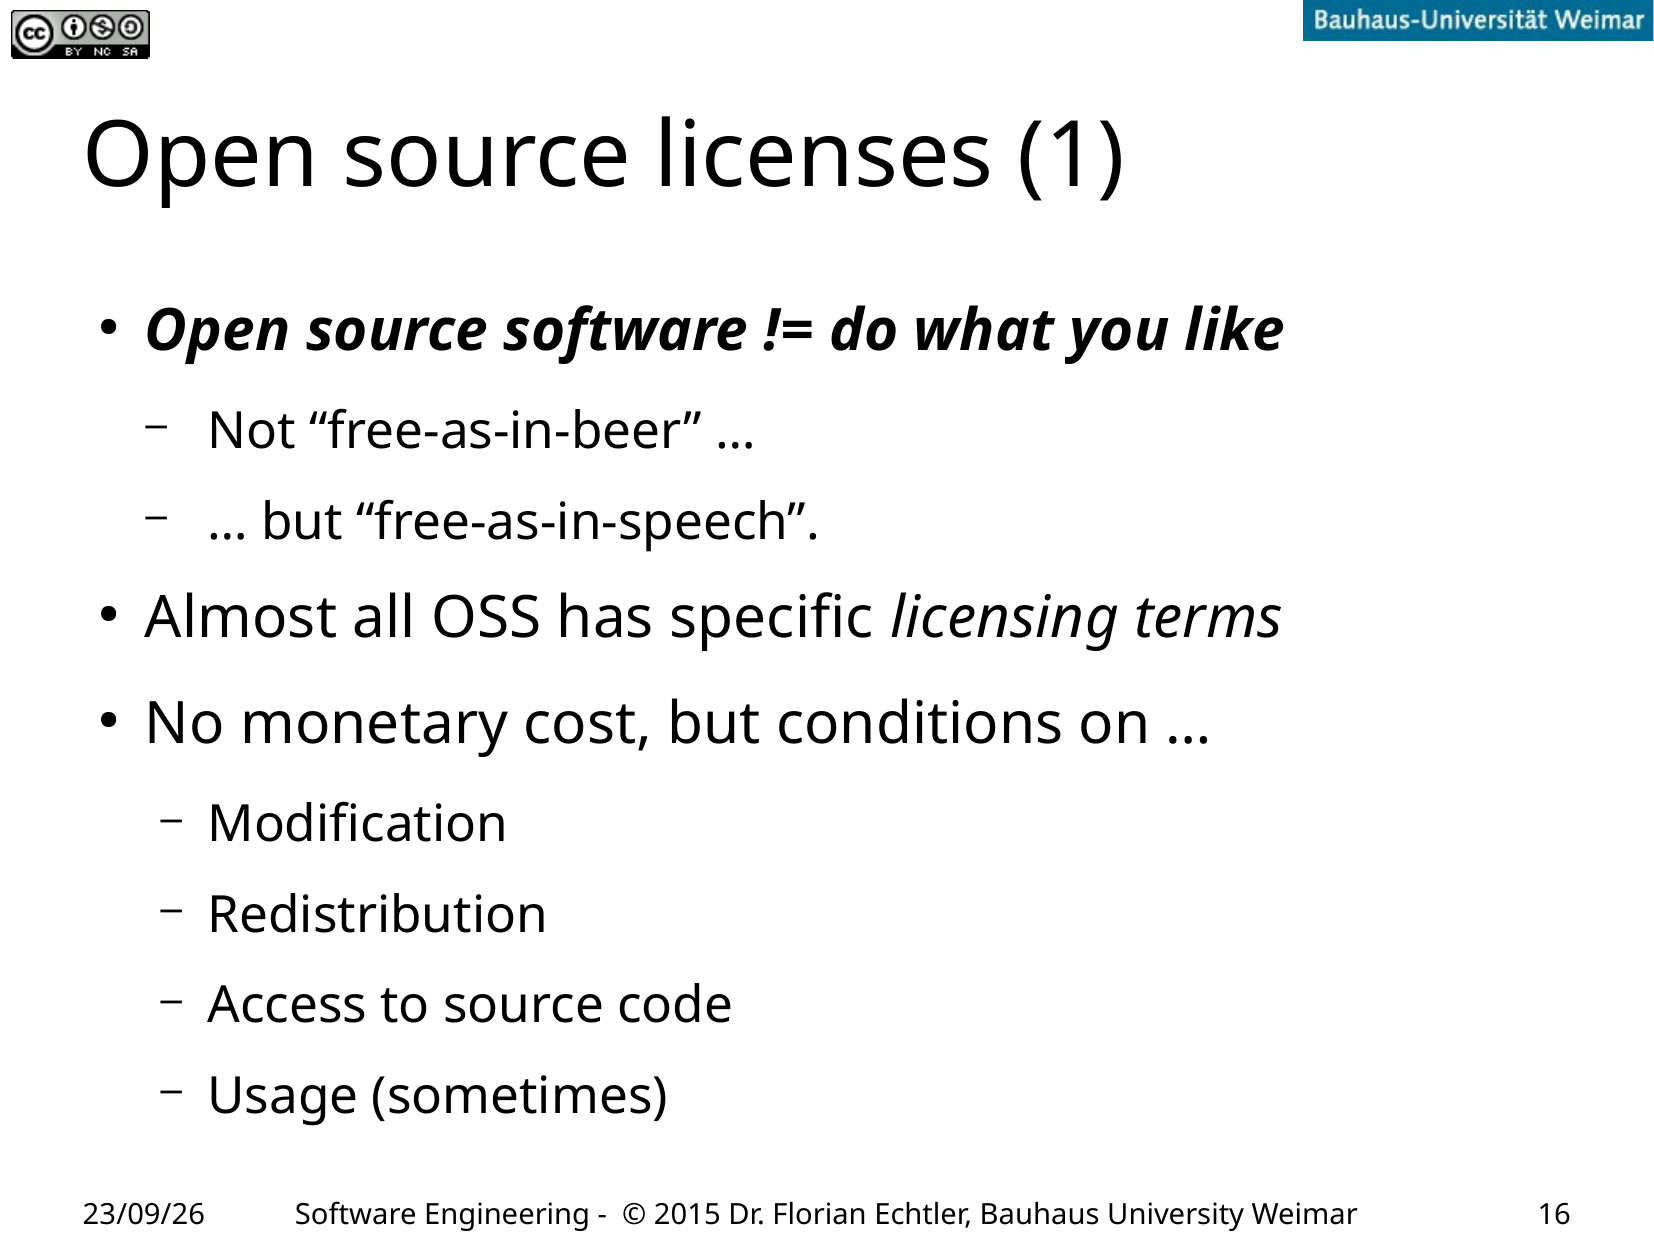

# Open source licenses (1)
Open source software != do what you like
Not “free-as-in-beer” …
… but “free-as-in-speech”.
Almost all OSS has specific licensing terms
No monetary cost, but conditions on …
Modification
Redistribution
Access to source code
Usage (sometimes)
Software Engineering - © 2015 Dr. Florian Echtler, Bauhaus University Weimar
16